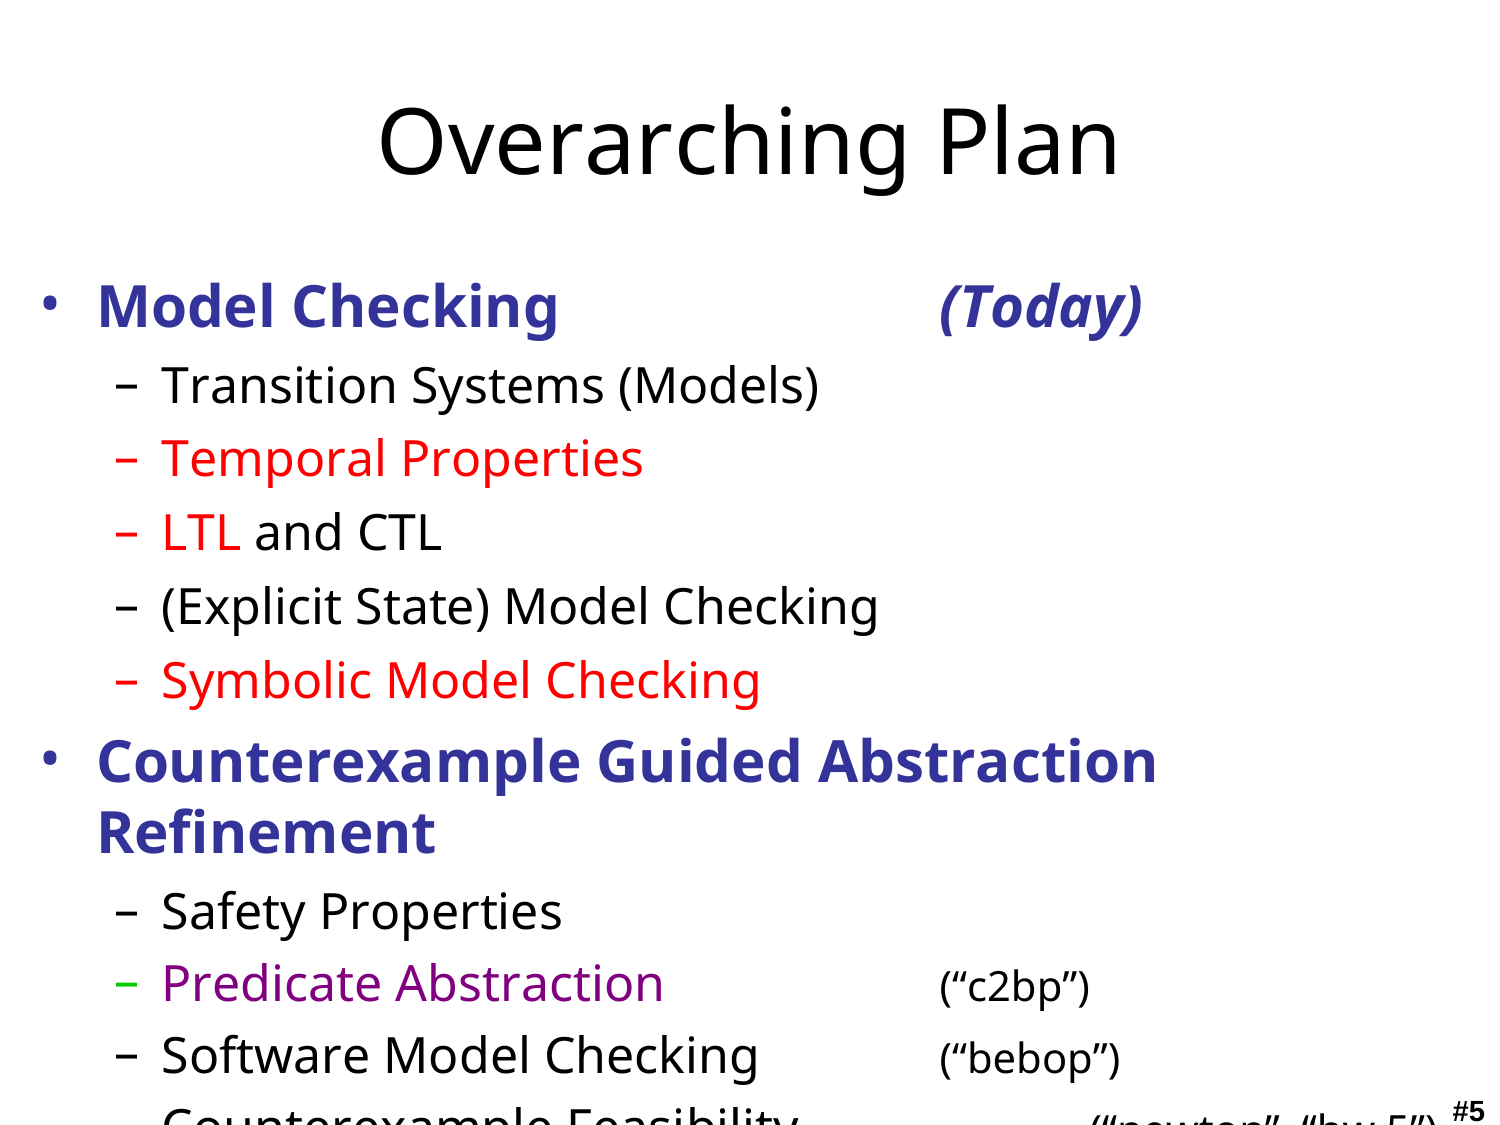

# Overarching Plan
Model Checking			(Today)
Transition Systems (Models)
Temporal Properties
LTL and CTL
(Explicit State) Model Checking
Symbolic Model Checking
Counterexample Guided Abstraction Refinement
Safety Properties
Predicate Abstraction		(“c2bp”)
Software Model Checking		(“bebop”)
Counterexample Feasibility		(“newton”, “hw 5”)
Abstraction Refinement		(weakest pre, thrm prvr)
5